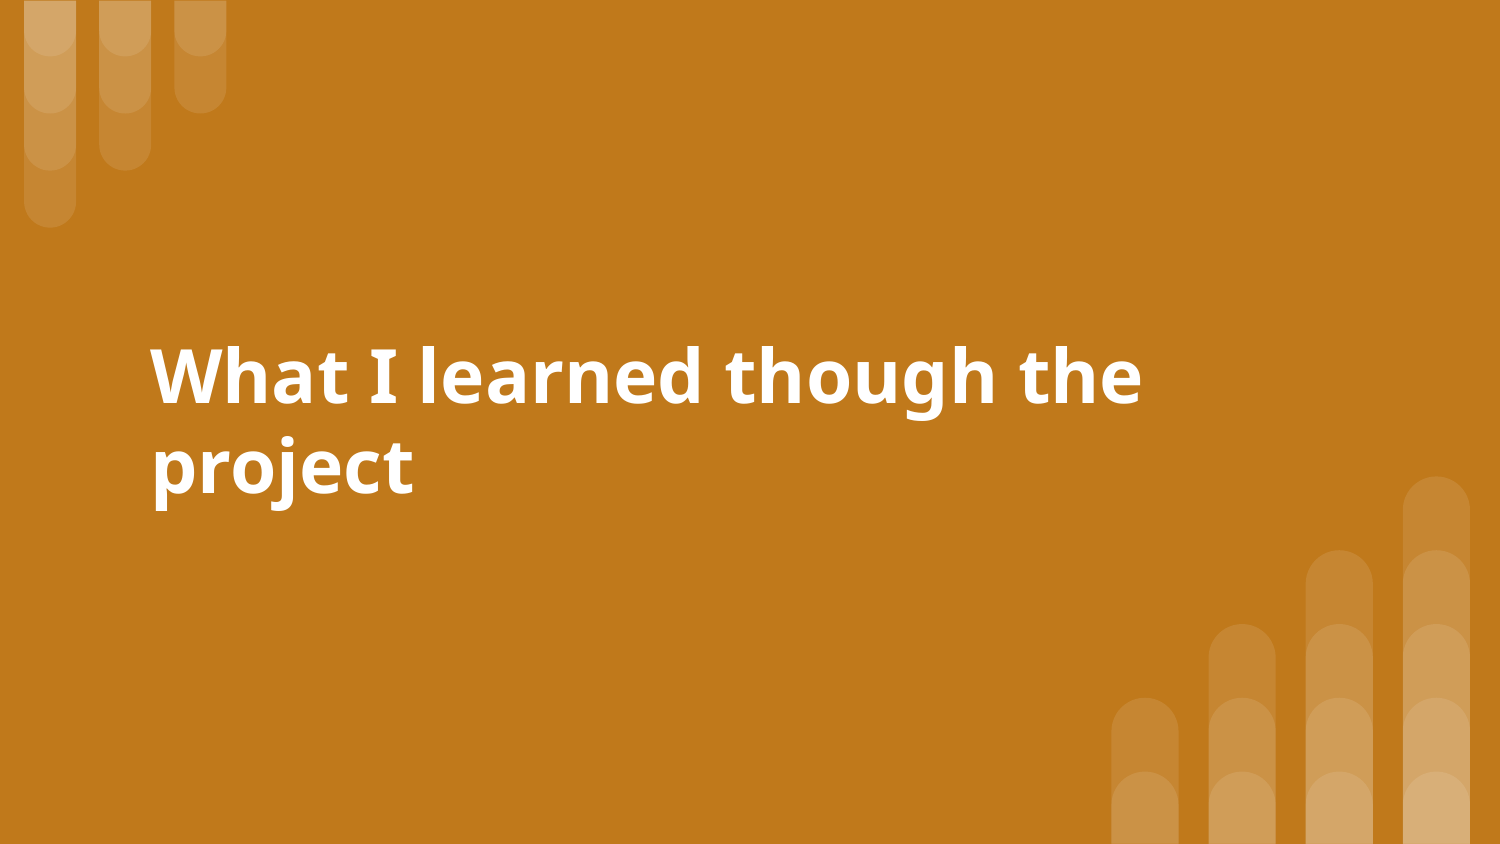

# What I learned though the project